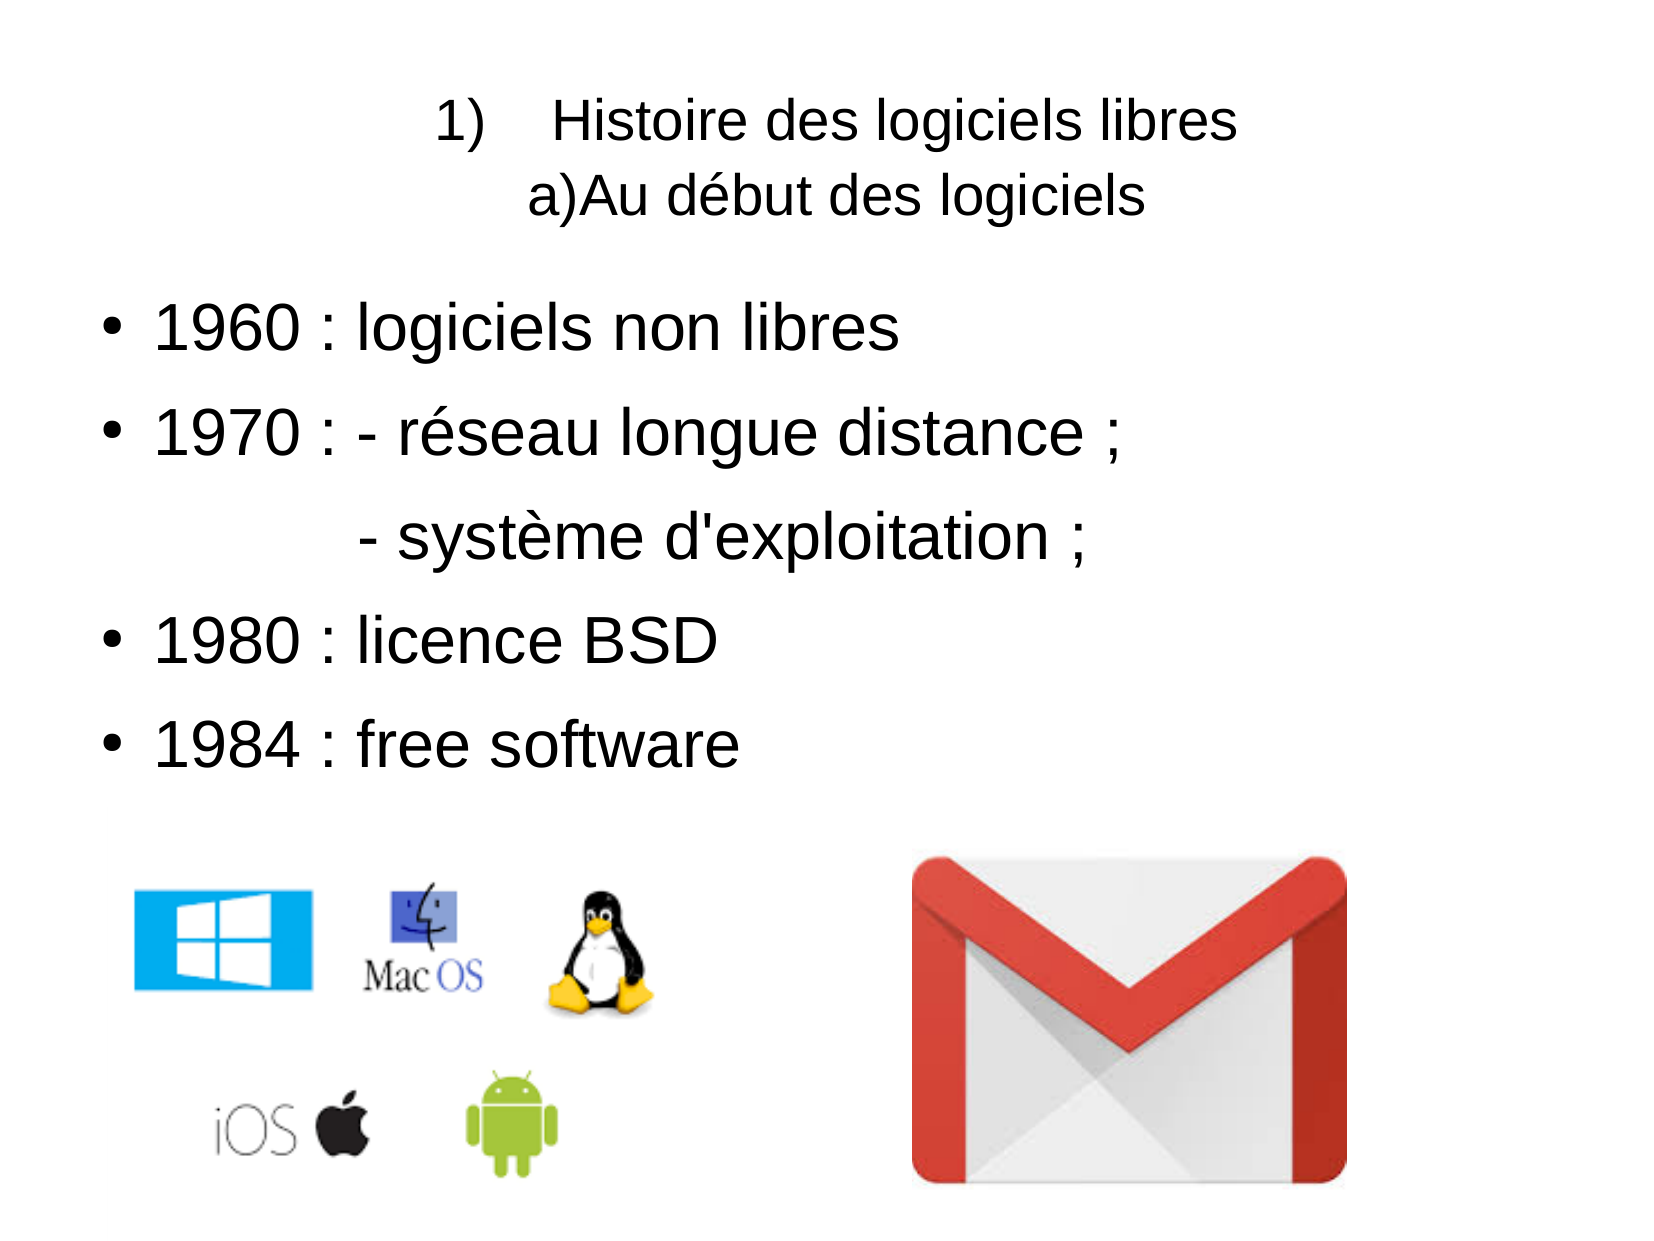

# 1)    Histoire des logiciels libres a)Au début des logiciels
1960 : logiciels non libres
1970 : - réseau longue distance ;
 - système d'exploitation ;
1980 : licence BSD
1984 : free software